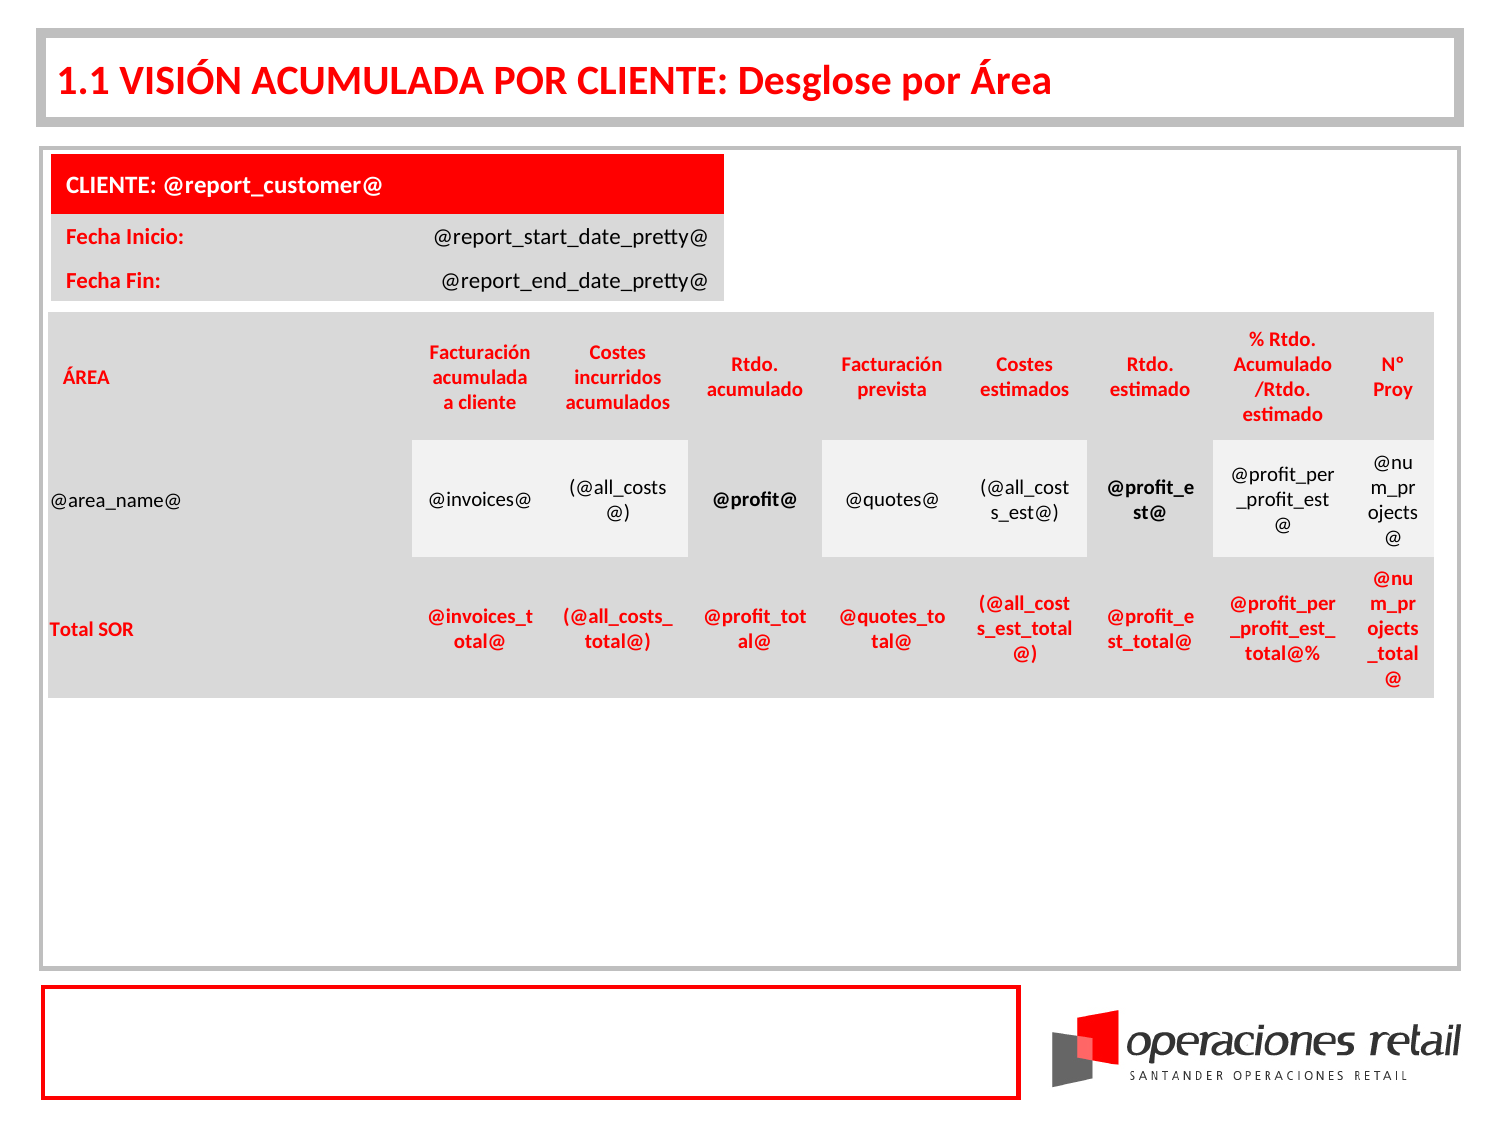

1.1 VISIÓN ACUMULADA POR CLIENTE: Desglose por Área
| CLIENTE: @report\_customer@ | |
| --- | --- |
| Fecha Inicio: | @report\_start\_date\_pretty@ |
| Fecha Fin: | @report\_end\_date\_pretty@ |
| ÁREA | Facturación acumulada a cliente | Costes incurridos acumulados | Rtdo. acumulado | Facturación prevista | Costes estimados | Rtdo. estimado | % Rtdo. Acumulado /Rtdo. estimado | Nº Proy |
| --- | --- | --- | --- | --- | --- | --- | --- | --- |
| @area\_name@ | @invoices@ | (@all\_costs@) | @profit@ | @quotes@ | (@all\_costs\_est@) | @profit\_est@ | @profit\_per\_profit\_est@ | @num\_projects@ |
| Total SOR | @invoices\_total@ | (@all\_costs\_total@) | @profit\_total@ | @quotes\_total@ | (@all\_costs\_est\_total@) | @profit\_est\_total@ | @profit\_per\_profit\_est\_total@% | @num\_projects\_total@ |